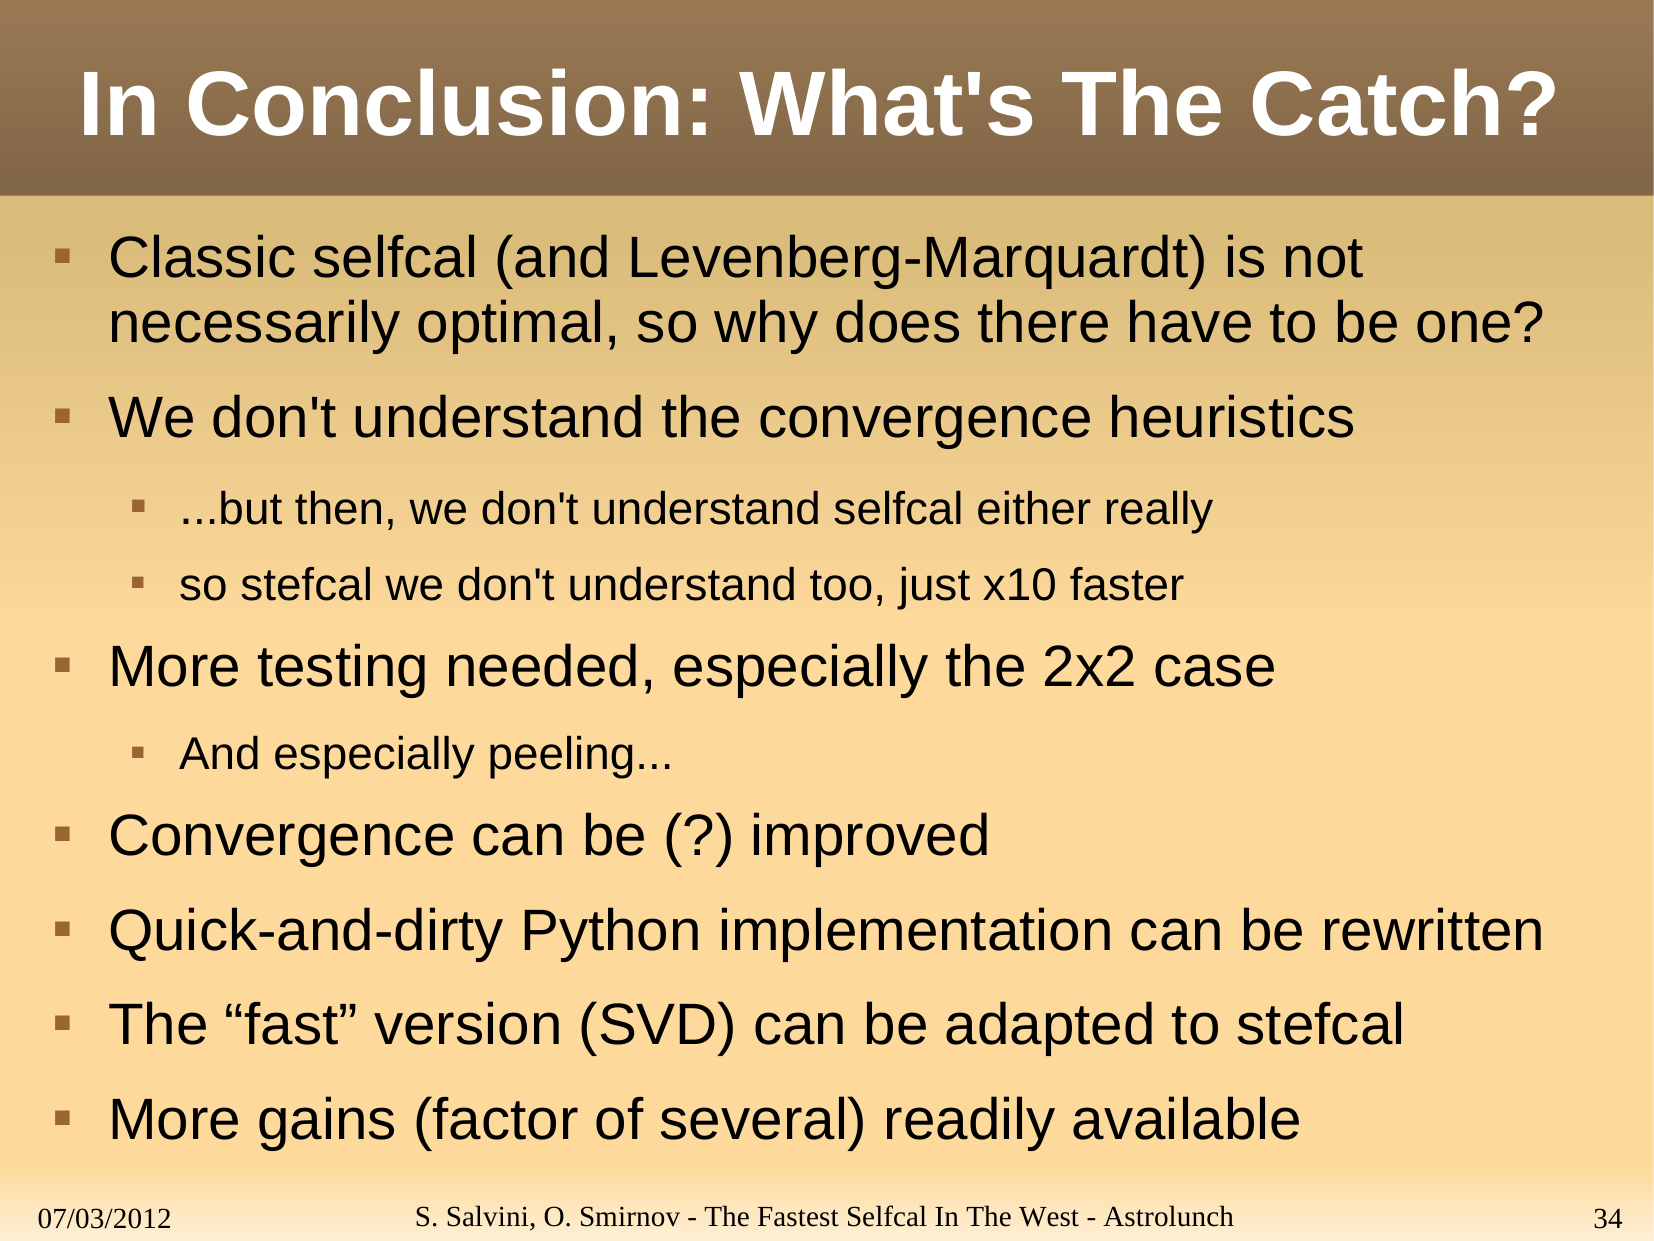

# In Conclusion: What's The Catch?
Classic selfcal (and Levenberg-Marquardt) is not necessarily optimal, so why does there have to be one?
We don't understand the convergence heuristics
...but then, we don't understand selfcal either really
so stefcal we don't understand too, just x10 faster
More testing needed, especially the 2x2 case
And especially peeling...
Convergence can be (?) improved
Quick-and-dirty Python implementation can be rewritten
The “fast” version (SVD) can be adapted to stefcal
More gains (factor of several) readily available
S. Salvini, O. Smirnov - The Fastest Selfcal In The West - Astrolunch
07/03/2012
34